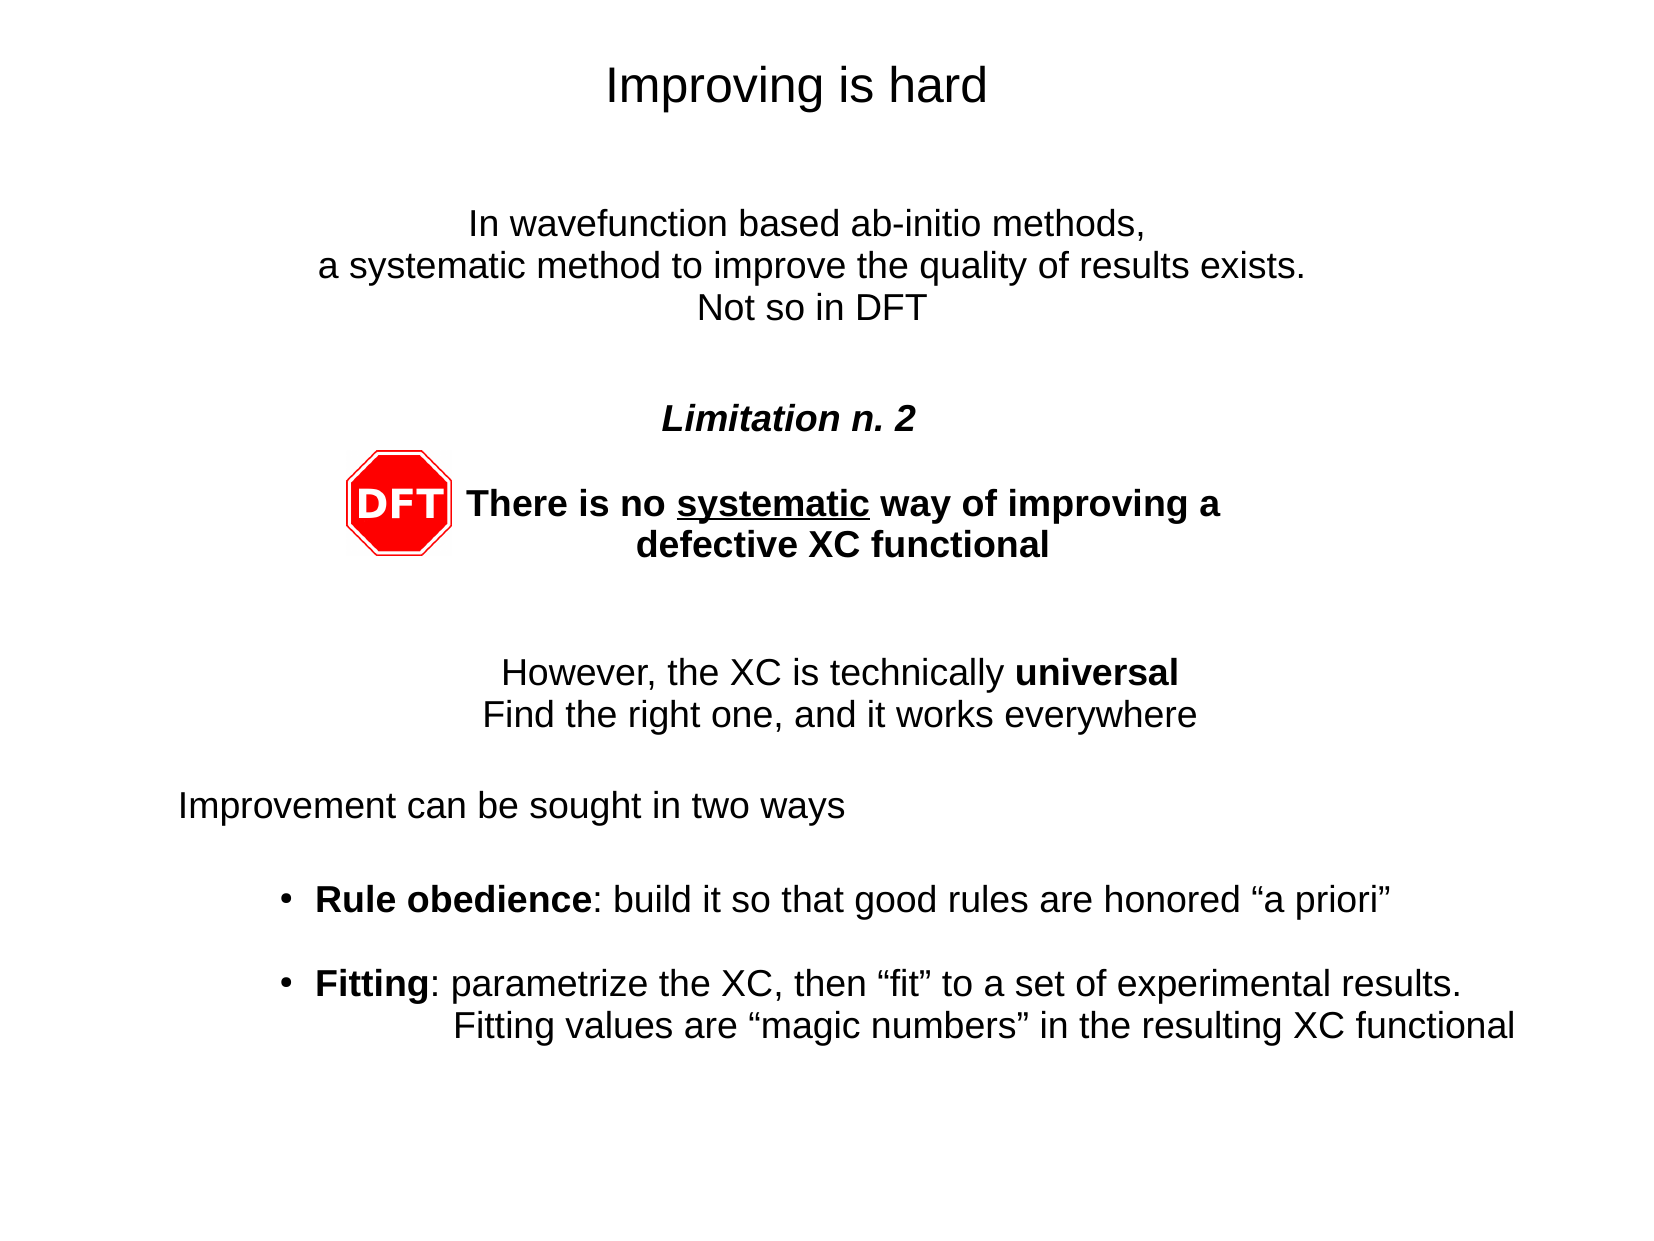

Improving is hard
In wavefunction based ab-initio methods,
a systematic method to improve the quality of results exists.
Not so in DFT
Limitation n. 2
There is no systematic way of improving a
defective XC functional
However, the XC is technically universal
Find the right one, and it works everywhere
Improvement can be sought in two ways
Rule obedience: build it so that good rules are honored “a priori”
Fitting: parametrize the XC, then “fit” to a set of experimental results.
	 Fitting values are “magic numbers” in the resulting XC functional